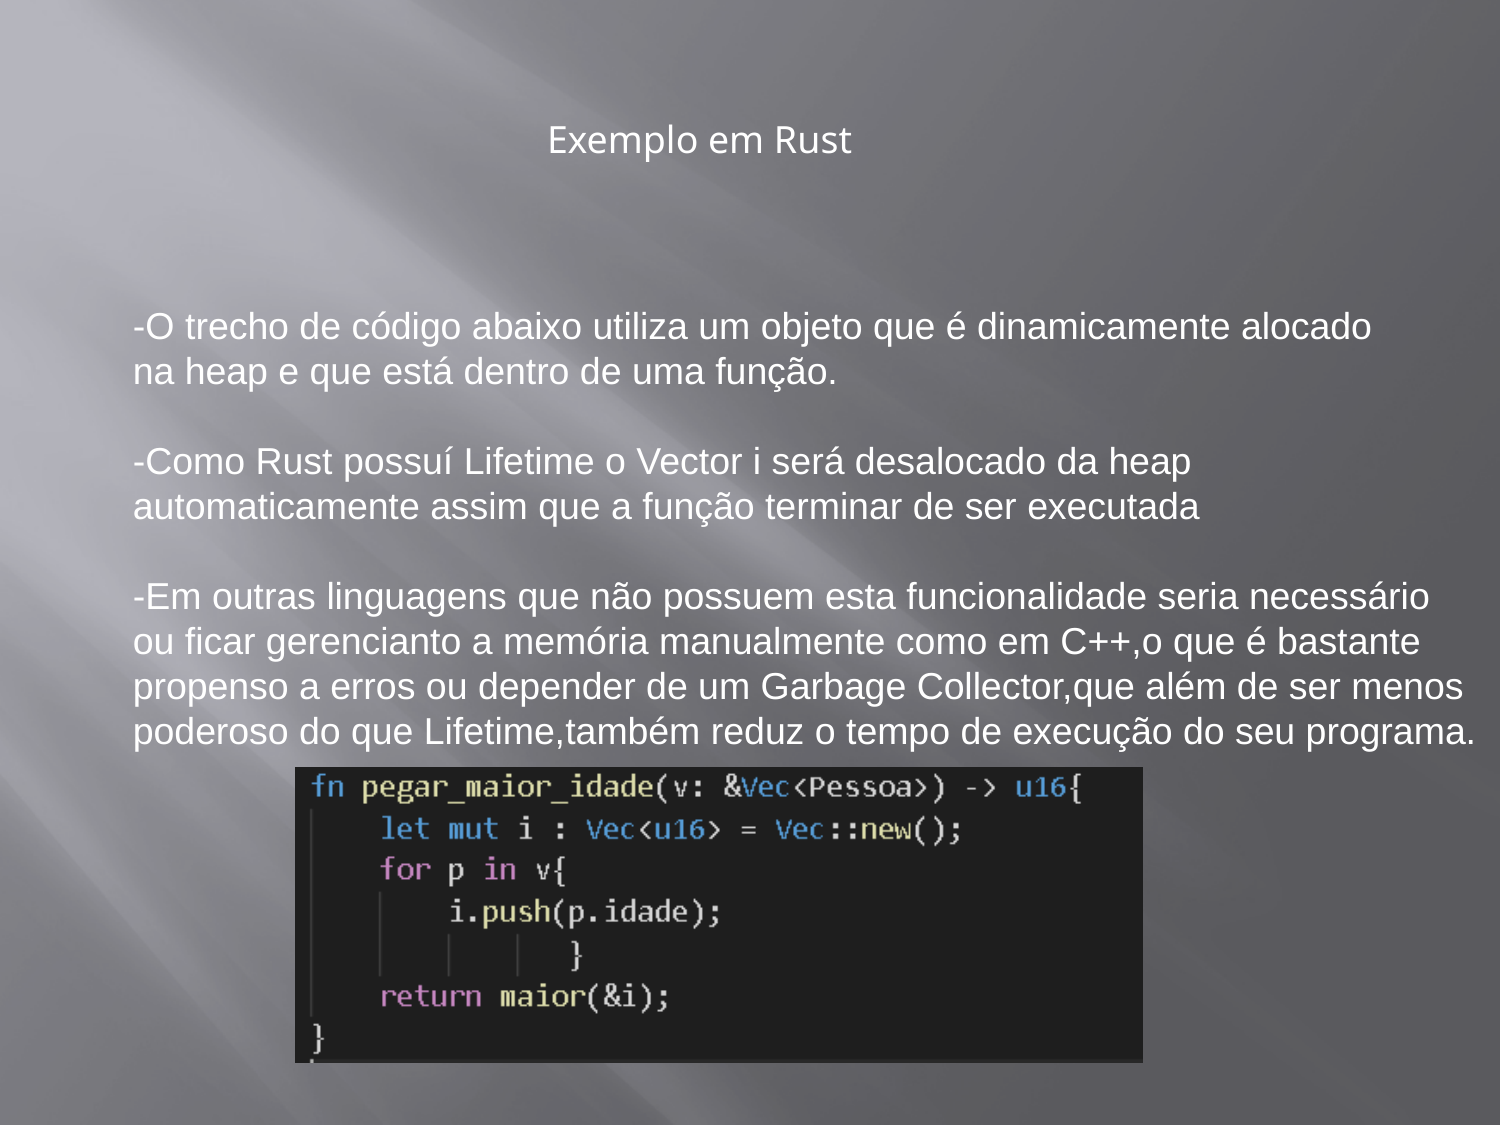

Exemplo em Rust
-O trecho de código abaixo utiliza um objeto que é dinamicamente alocado
na heap e que está dentro de uma função.
-Como Rust possuí Lifetime o Vector i será desalocado da heap automaticamente assim que a função terminar de ser executada
-Em outras linguagens que não possuem esta funcionalidade seria necessário
ou ficar gerencianto a memória manualmente como em C++,o que é bastante
propenso a erros ou depender de um Garbage Collector,que além de ser menos
poderoso do que Lifetime,também reduz o tempo de execução do seu programa.